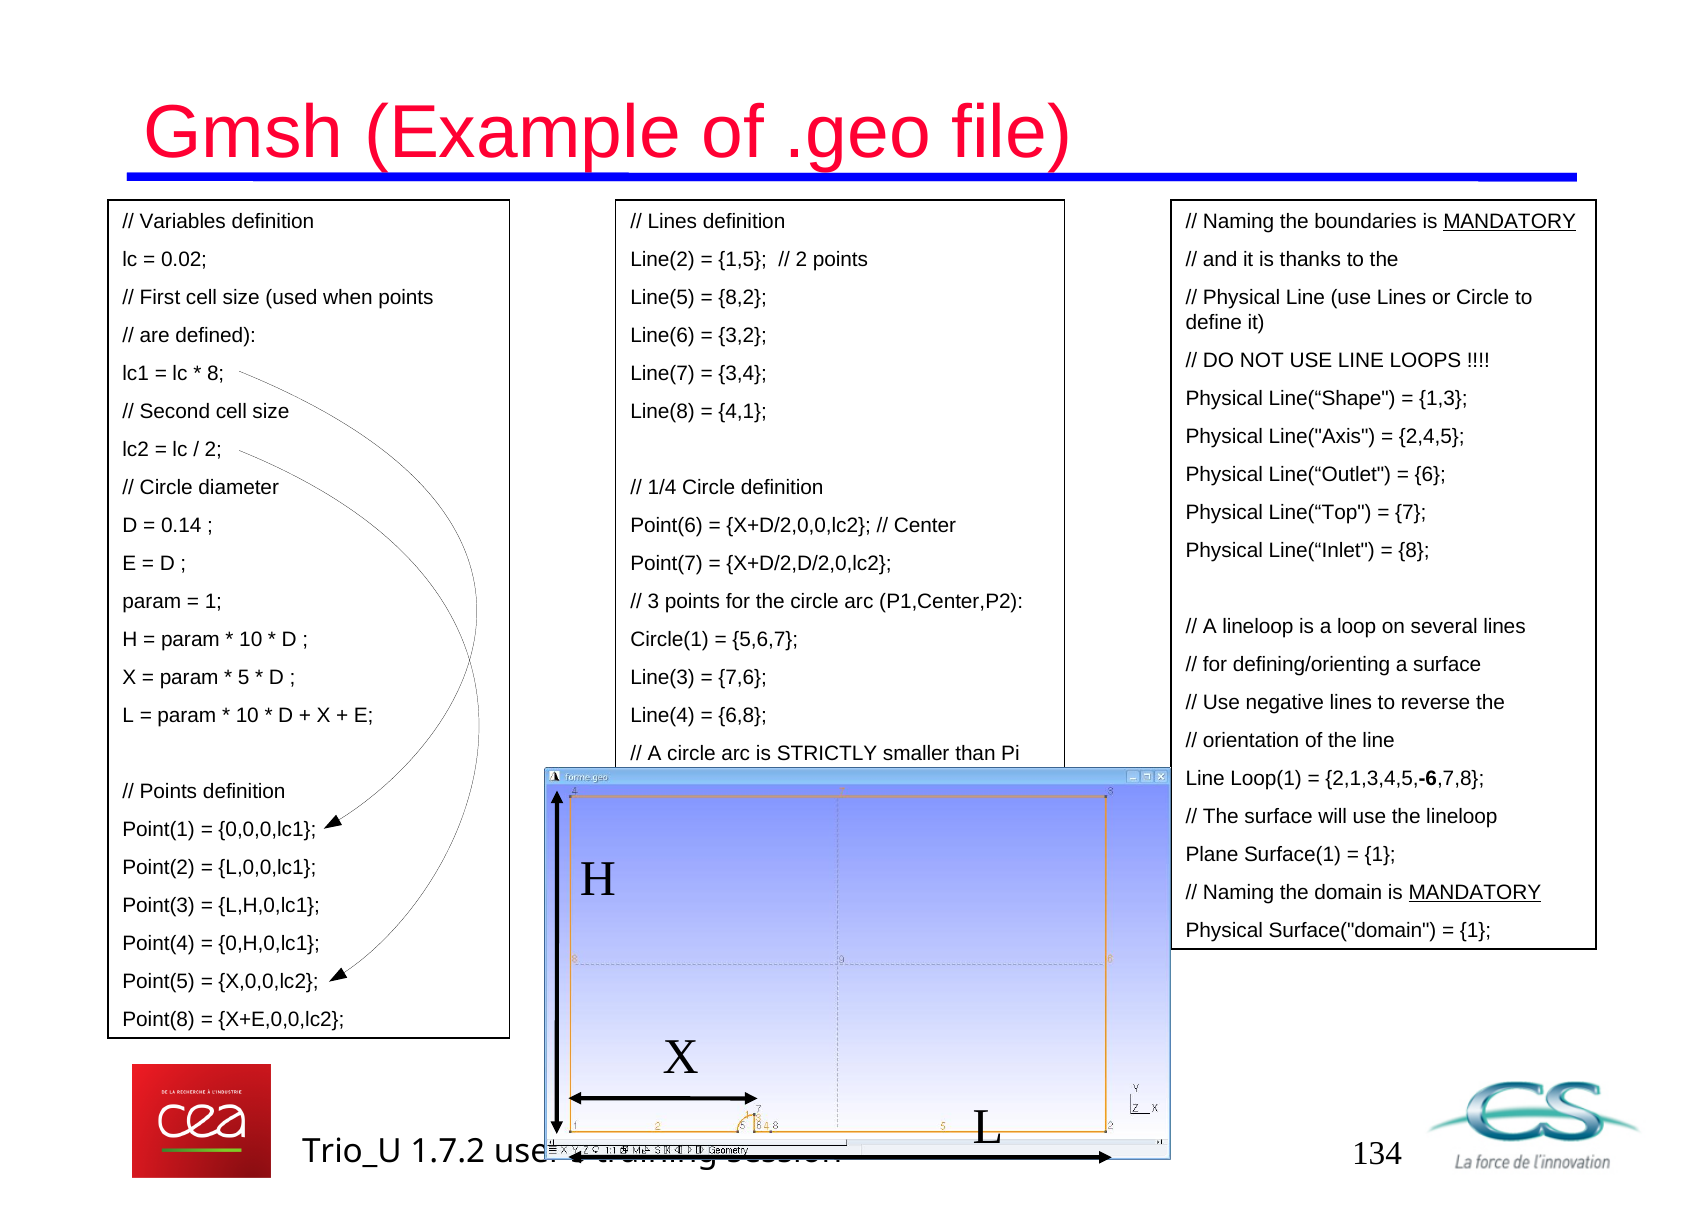

# Gmsh (Example of .geo file)
// Variables definition
lc = 0.02;
// First cell size (used when points
// are defined):
lc1 = lc * 8;
// Second cell size
lc2 = lc / 2;
// Circle diameter
D = 0.14 ;
E = D ;
param = 1;
H = param * 10 * D ;
X = param * 5 * D ;
L = param * 10 * D + X + E;
// Points definition
Point(1) = {0,0,0,lc1};
Point(2) = {L,0,0,lc1};
Point(3) = {L,H,0,lc1};
Point(4) = {0,H,0,lc1};
Point(5) = {X,0,0,lc2};
Point(8) = {X+E,0,0,lc2};
// Lines definition
Line(2) = {1,5}; // 2 points
Line(5) = {8,2};
Line(6) = {3,2};
Line(7) = {3,4};
Line(8) = {4,1};
// 1/4 Circle definition
Point(6) = {X+D/2,0,0,lc2}; // Center
Point(7) = {X+D/2,D/2,0,lc2};
// 3 points for the circle arc (P1,Center,P2):
Circle(1) = {5,6,7};
Line(3) = {7,6};
Line(4) = {6,8};
// A circle arc is STRICTLY smaller than Pi
// Naming the boundaries is MANDATORY
// and it is thanks to the
// Physical Line (use Lines or Circle to define it)
// DO NOT USE LINE LOOPS !!!!
Physical Line(“Shape") = {1,3};
Physical Line("Axis") = {2,4,5};
Physical Line(“Outlet") = {6};
Physical Line(“Top") = {7};
Physical Line(“Inlet") = {8};
// A lineloop is a loop on several lines
// for defining/orienting a surface
// Use negative lines to reverse the
// orientation of the line
Line Loop(1) = {2,1,3,4,5,-6,7,8};
// The surface will use the lineloop
Plane Surface(1) = {1};
// Naming the domain is MANDATORY
Physical Surface("domain") = {1};
H
X
L
Trio_U 1.7.2 user's training session
134